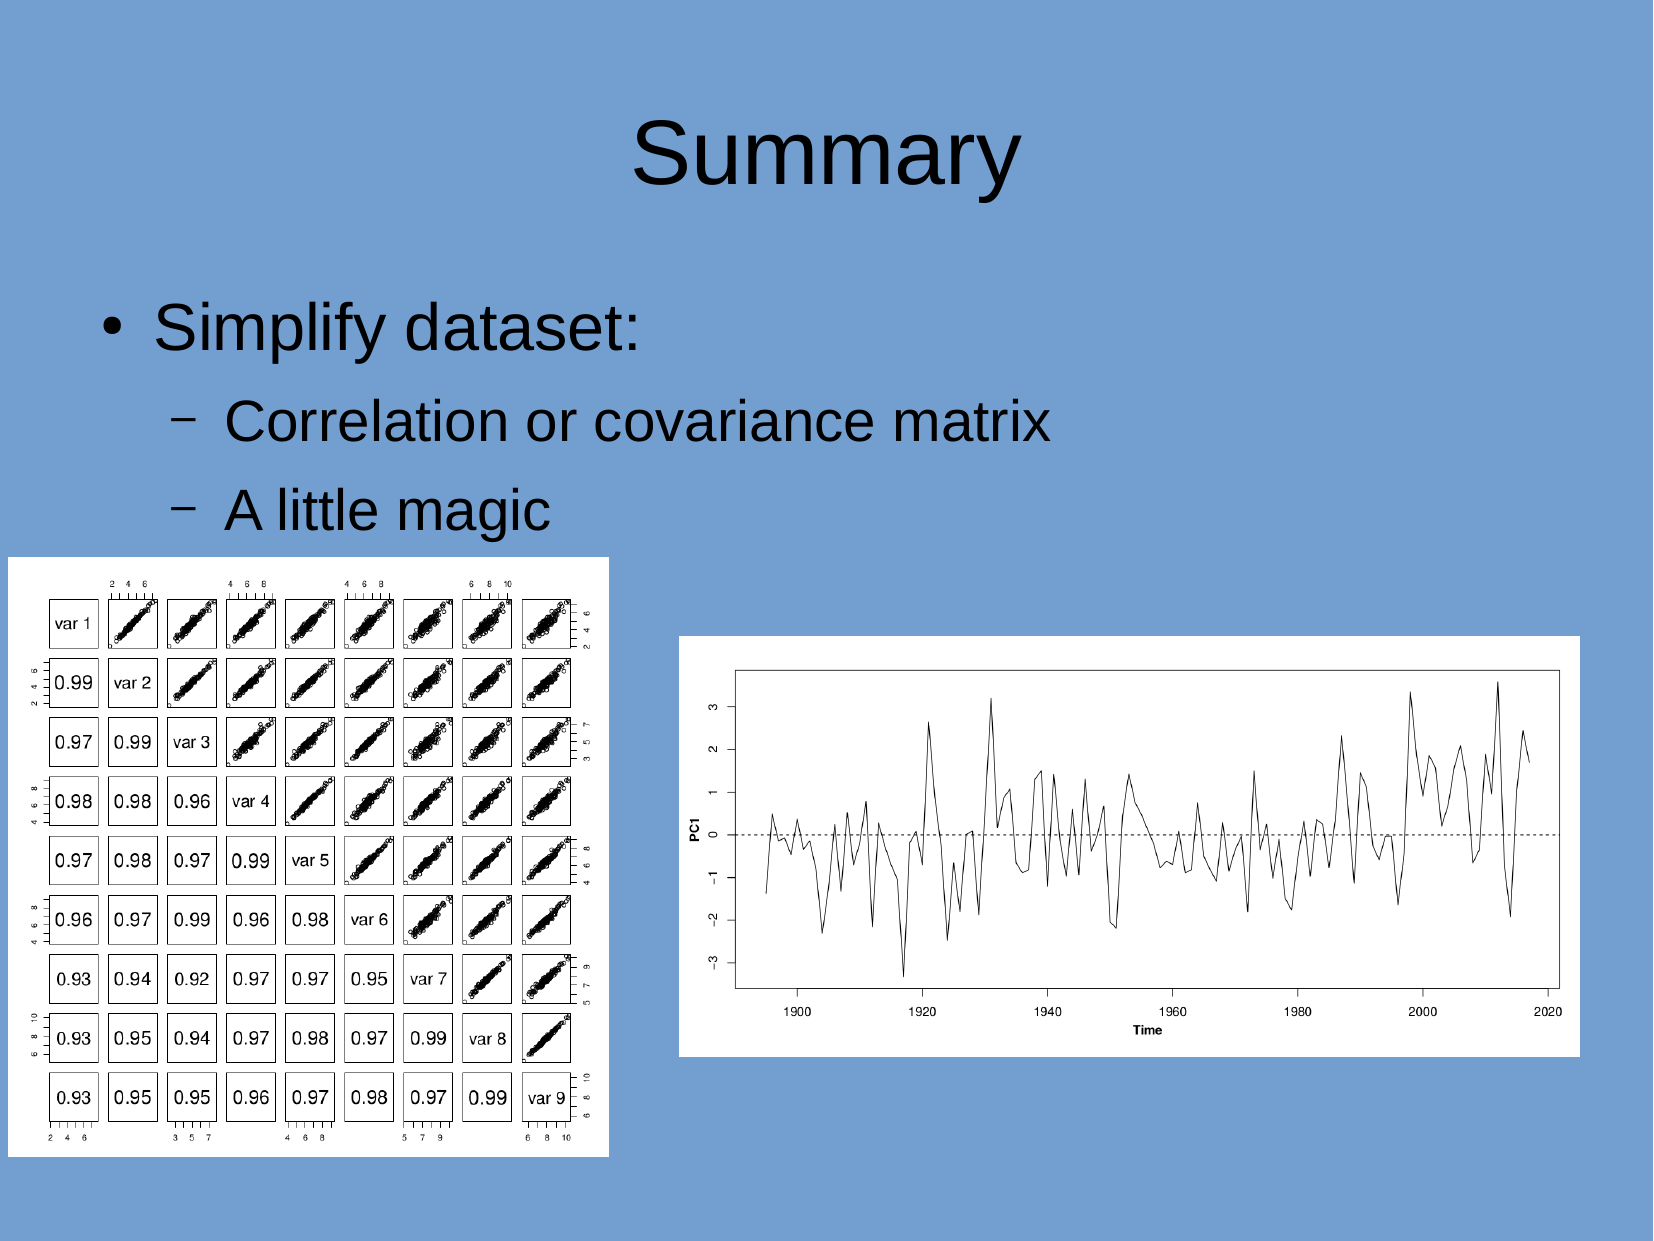

# Summary
Simplify dataset:
Correlation or covariance matrix
A little magic